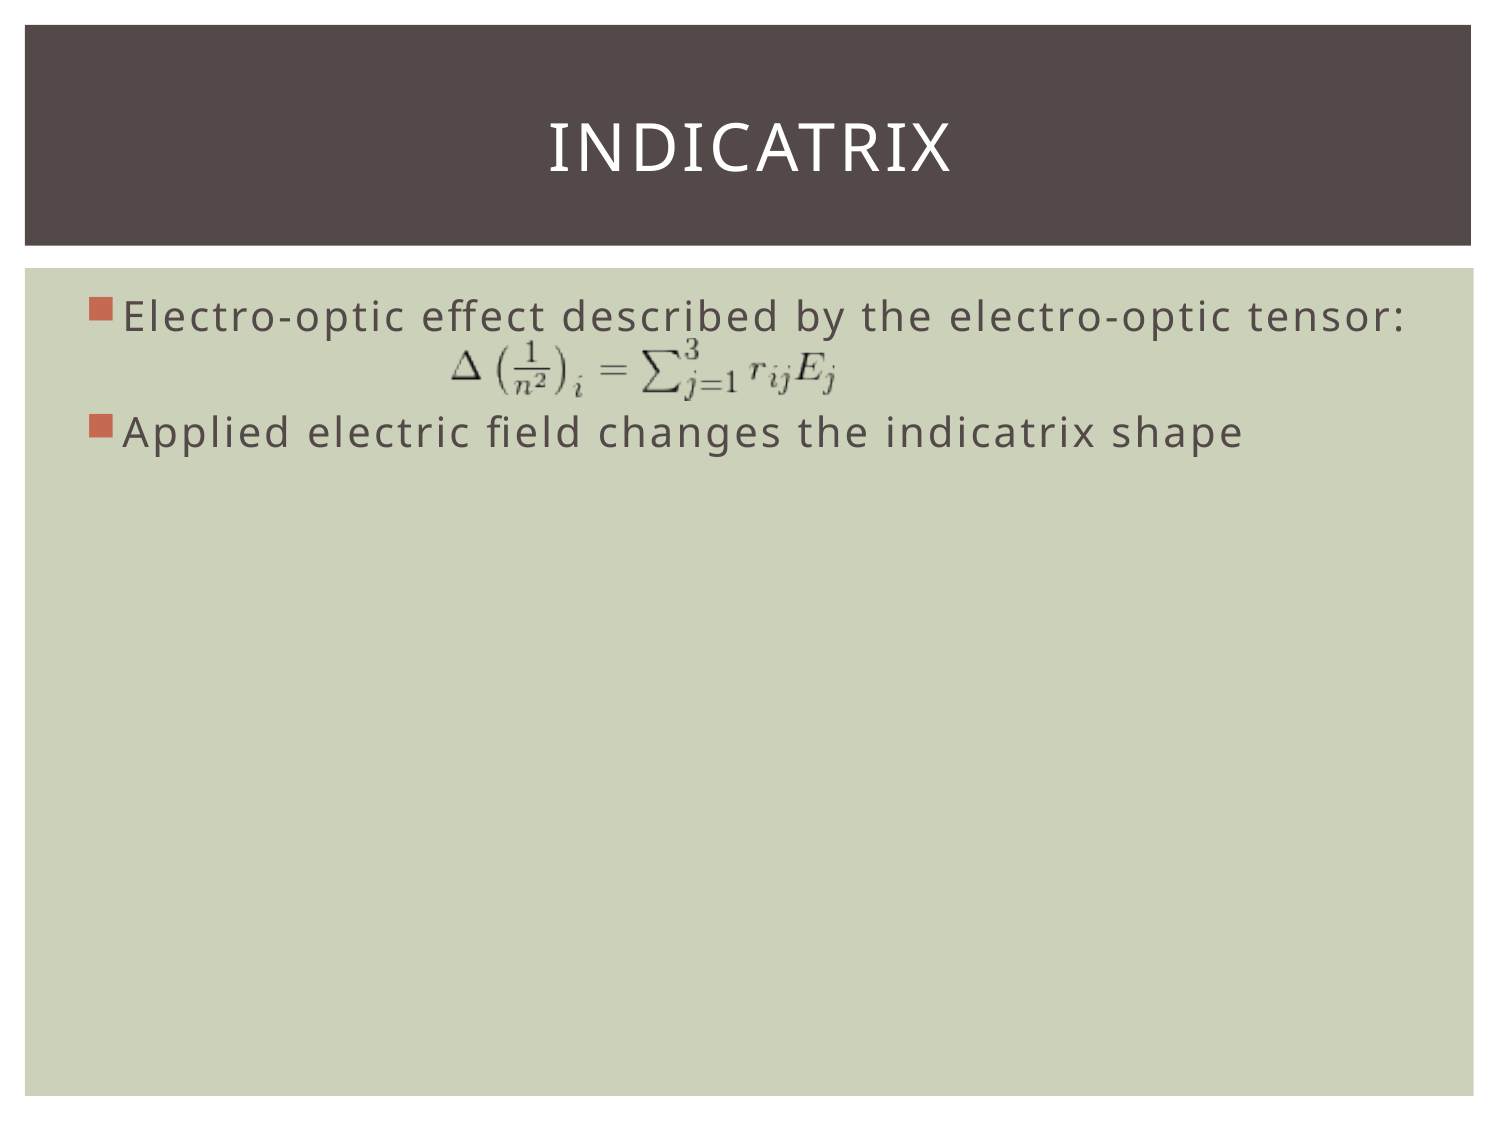

Indicatrix
# Electro-optic effect described by the electro-optic tensor:
Applied electric field changes the indicatrix shape